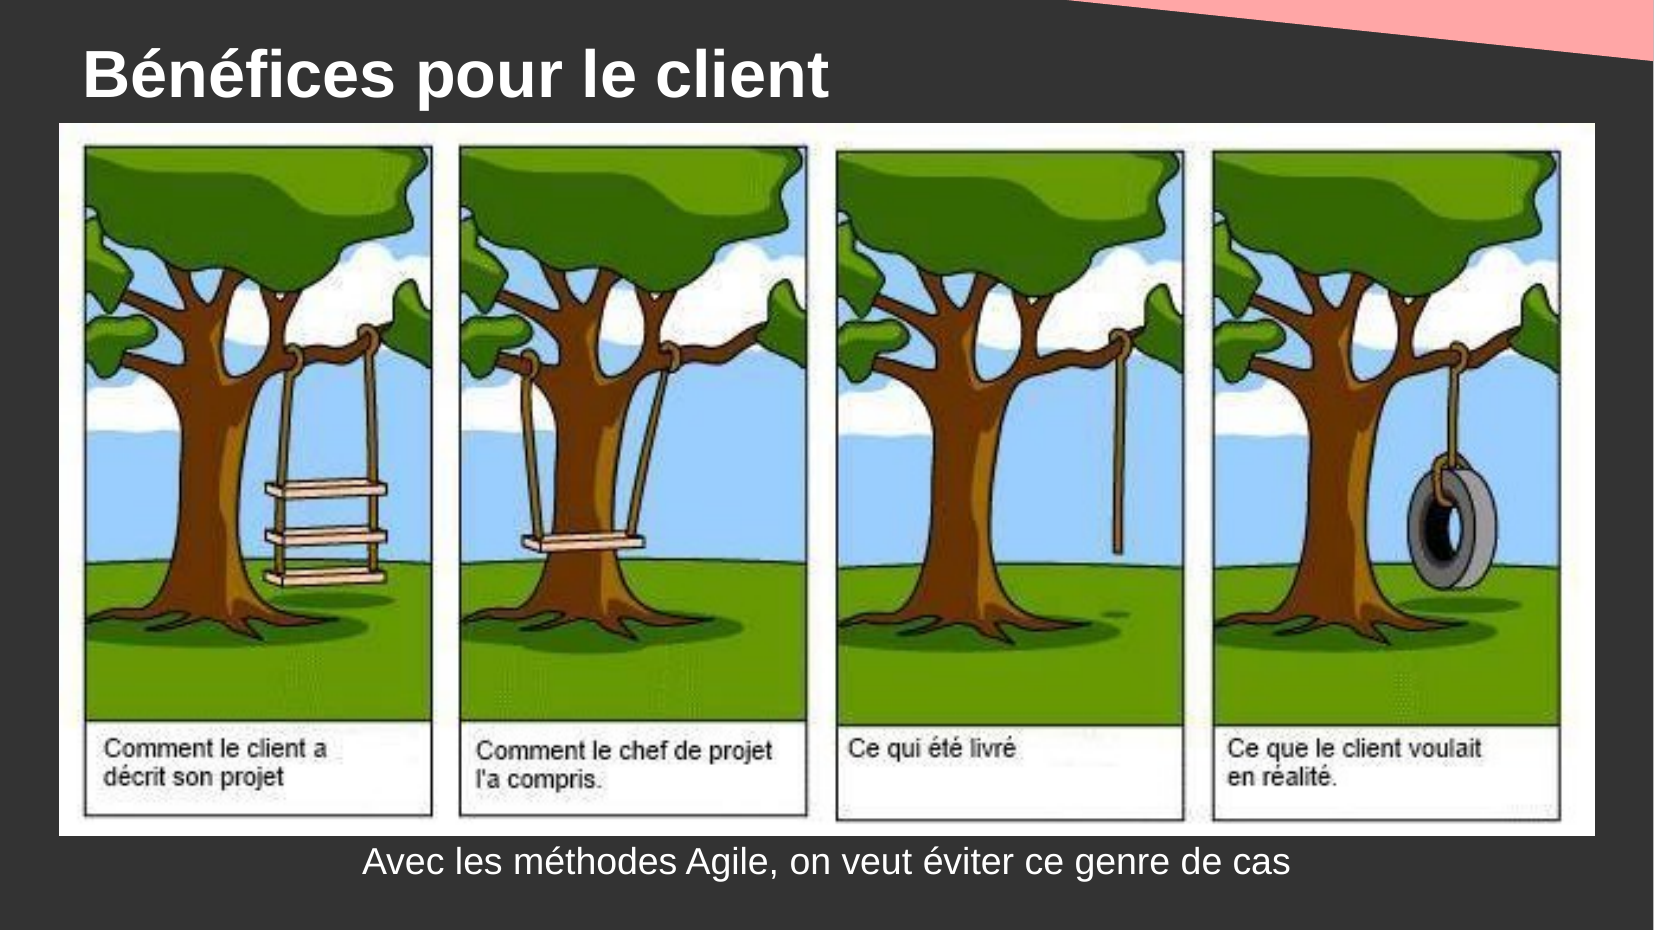

# Bénéfices pour le client
Avec les méthodes Agile, on veut éviter ce genre de cas